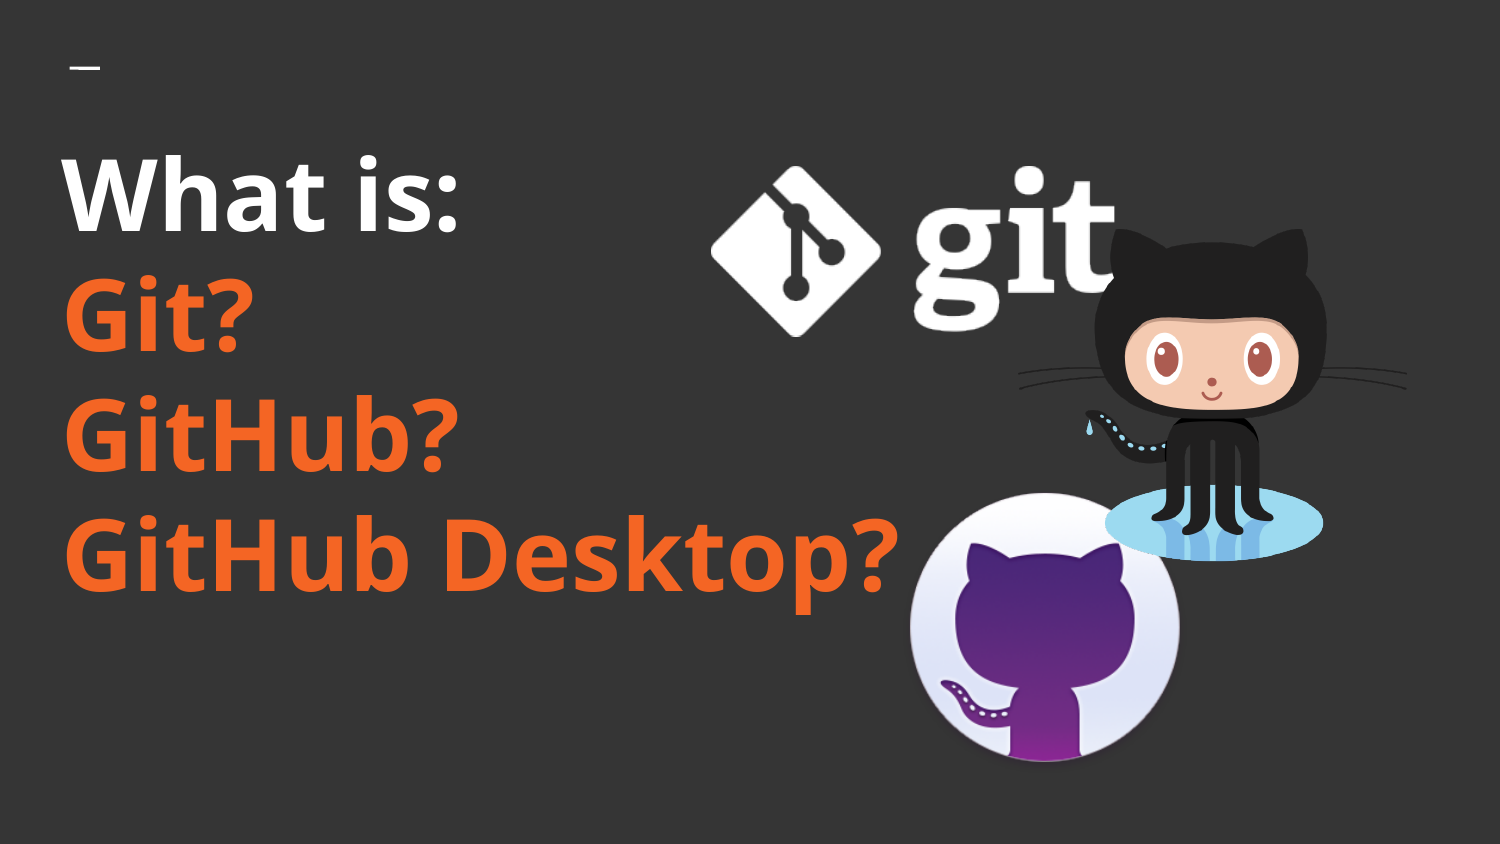

# What is: Git? GitHub? GitHub Desktop?